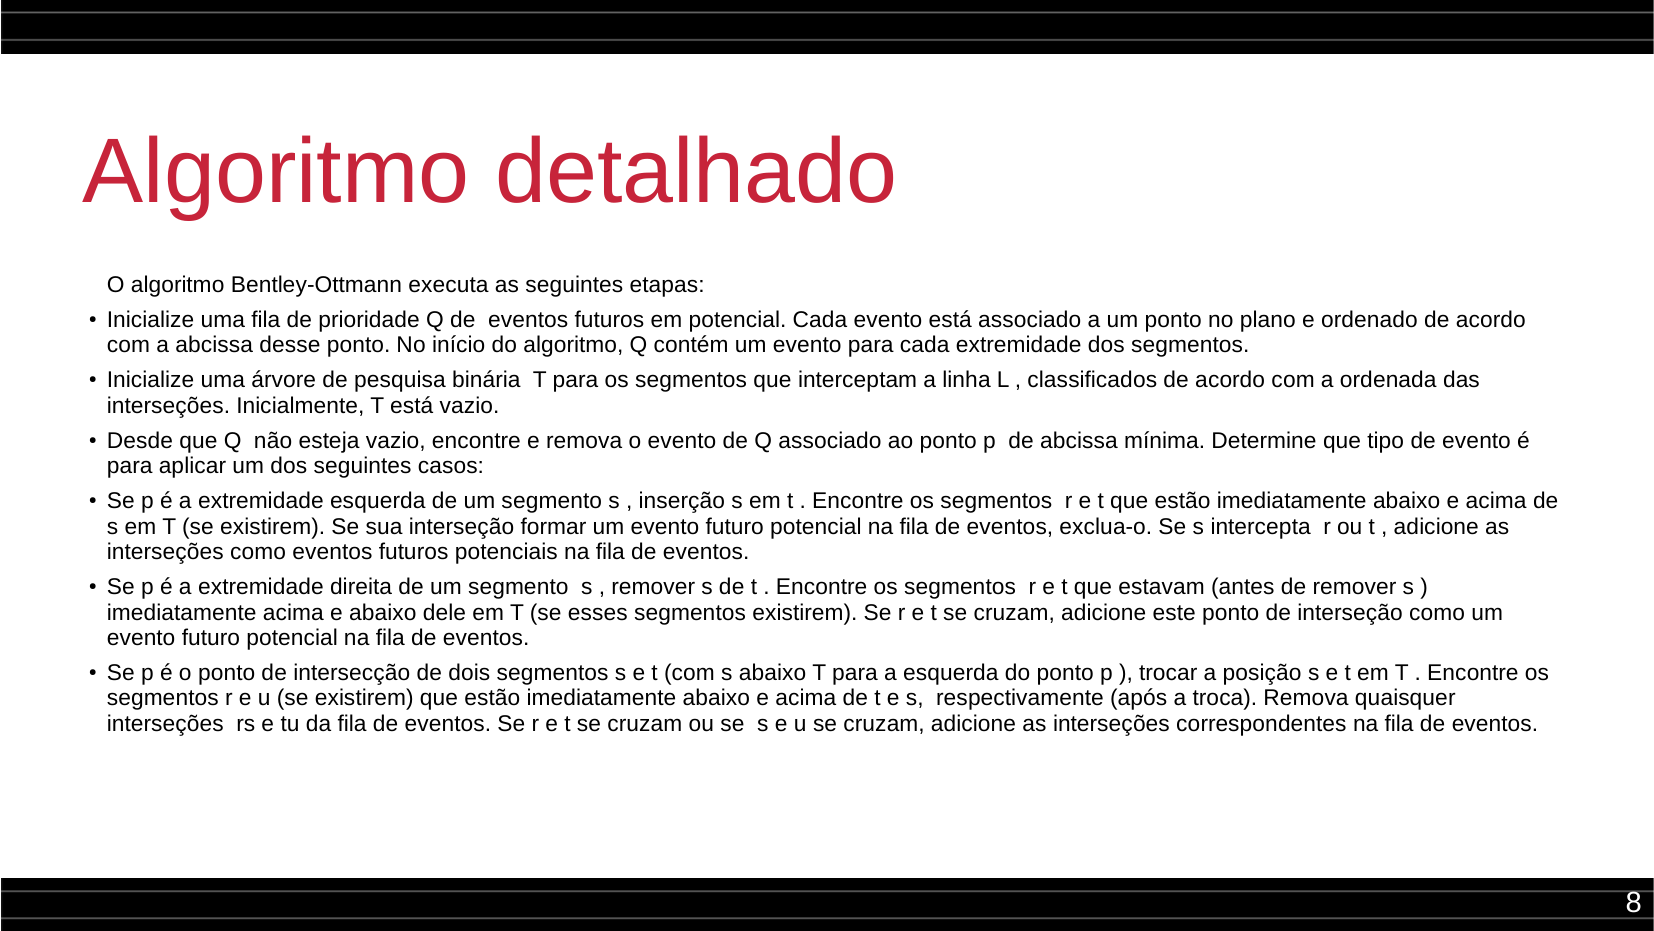

# Algoritmo detalhado
O algoritmo Bentley-Ottmann executa as seguintes etapas:
Inicialize uma fila de prioridade Q de eventos futuros em potencial. Cada evento está associado a um ponto no plano e ordenado de acordo com a abcissa desse ponto. No início do algoritmo, Q contém um evento para cada extremidade dos segmentos.
Inicialize uma árvore de pesquisa binária T para os segmentos que interceptam a linha L , classificados de acordo com a ordenada das interseções. Inicialmente, T está vazio.
Desde que Q não esteja vazio, encontre e remova o evento de Q associado ao ponto p de abcissa mínima. Determine que tipo de evento é para aplicar um dos seguintes casos:
Se p é a extremidade esquerda de um segmento s , inserção s em t . Encontre os segmentos r e t que estão imediatamente abaixo e acima de s em T (se existirem). Se sua interseção formar um evento futuro potencial na fila de eventos, exclua-o. Se s intercepta r ou t , adicione as interseções como eventos futuros potenciais na fila de eventos.
Se p é a extremidade direita de um segmento s , remover s de t . Encontre os segmentos r e t que estavam (antes de remover s ) imediatamente acima e abaixo dele em T (se esses segmentos existirem). Se r e t se cruzam, adicione este ponto de interseção como um evento futuro potencial na fila de eventos.
Se p é o ponto de intersecção de dois segmentos s e t (com s abaixo T para a esquerda do ponto p ), trocar a posição s e t em T . Encontre os segmentos r e u (se existirem) que estão imediatamente abaixo e acima de t e s, respectivamente (após a troca). Remova quaisquer interseções rs e tu da fila de eventos. Se r e t se cruzam ou se s e u se cruzam, adicione as interseções correspondentes na fila de eventos.